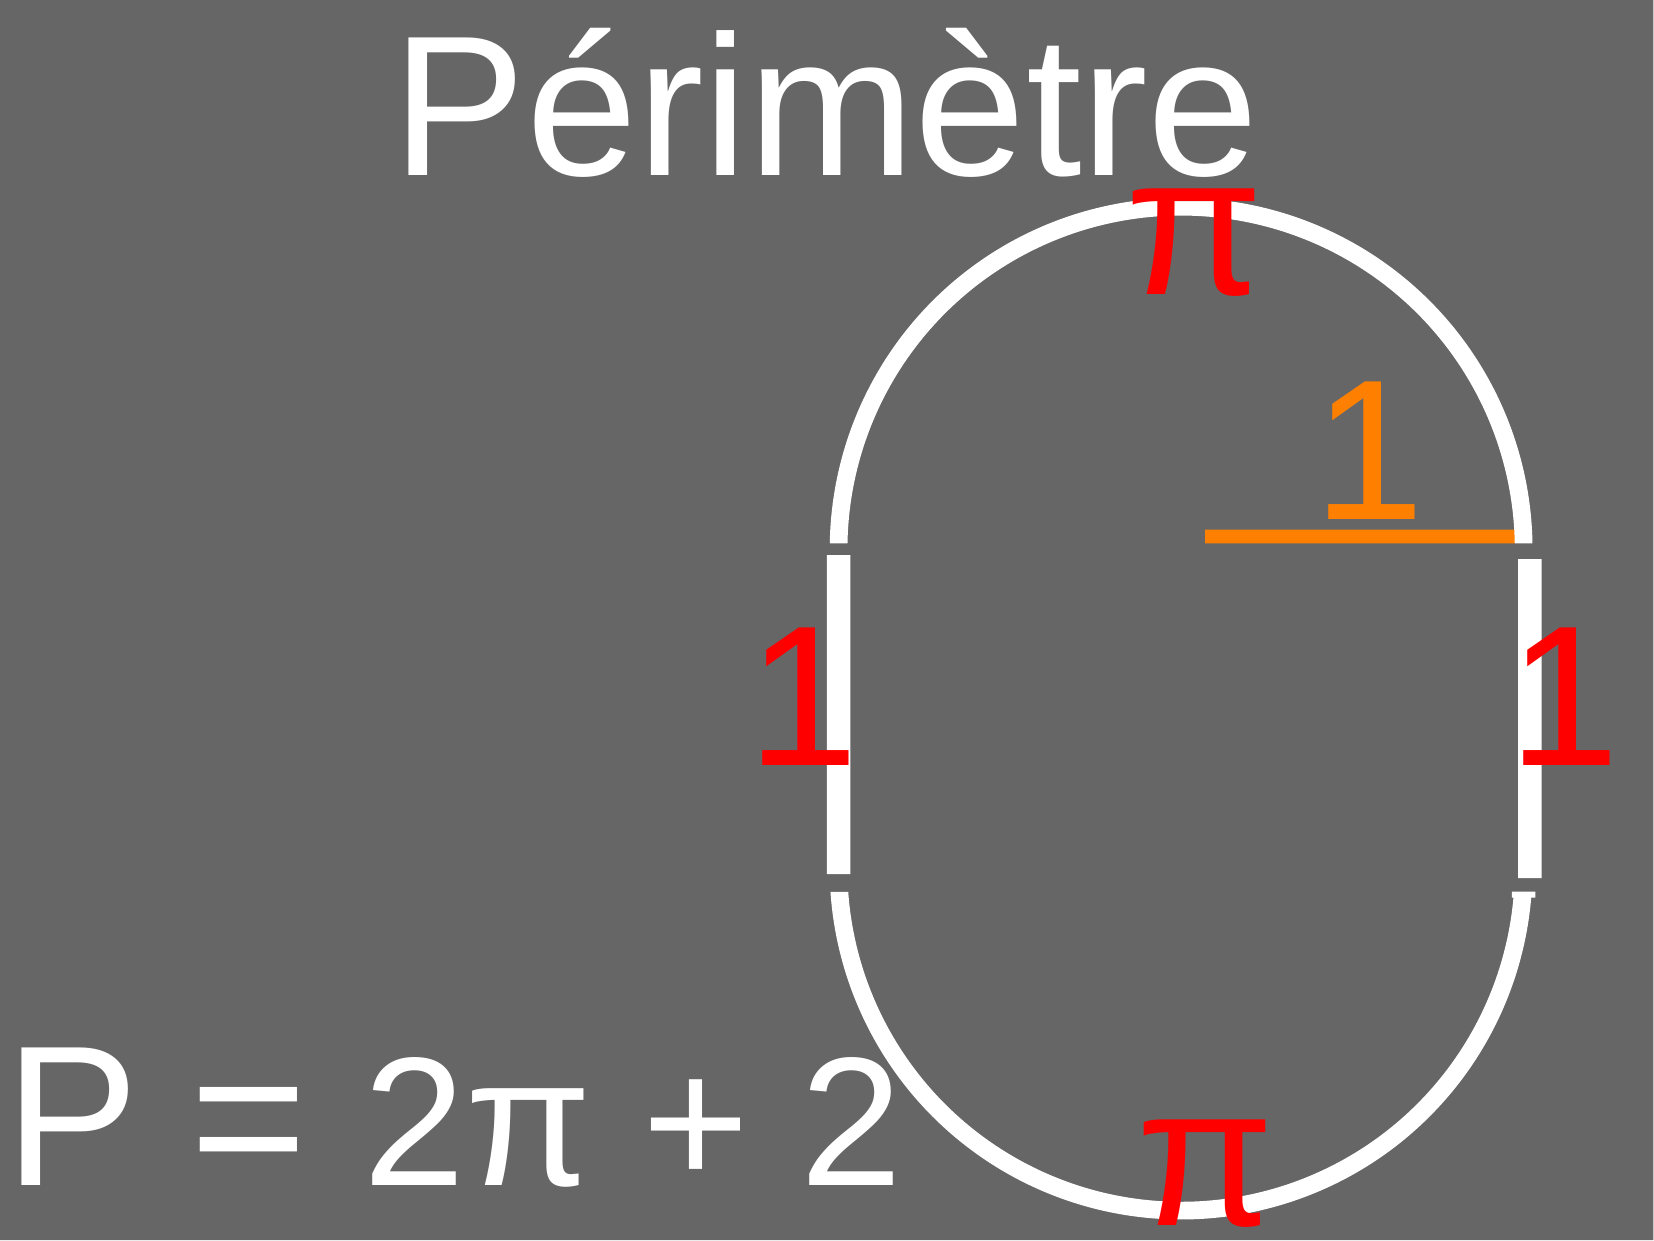

# Périmètre
π
1
1
1
P = 2π + 2
π